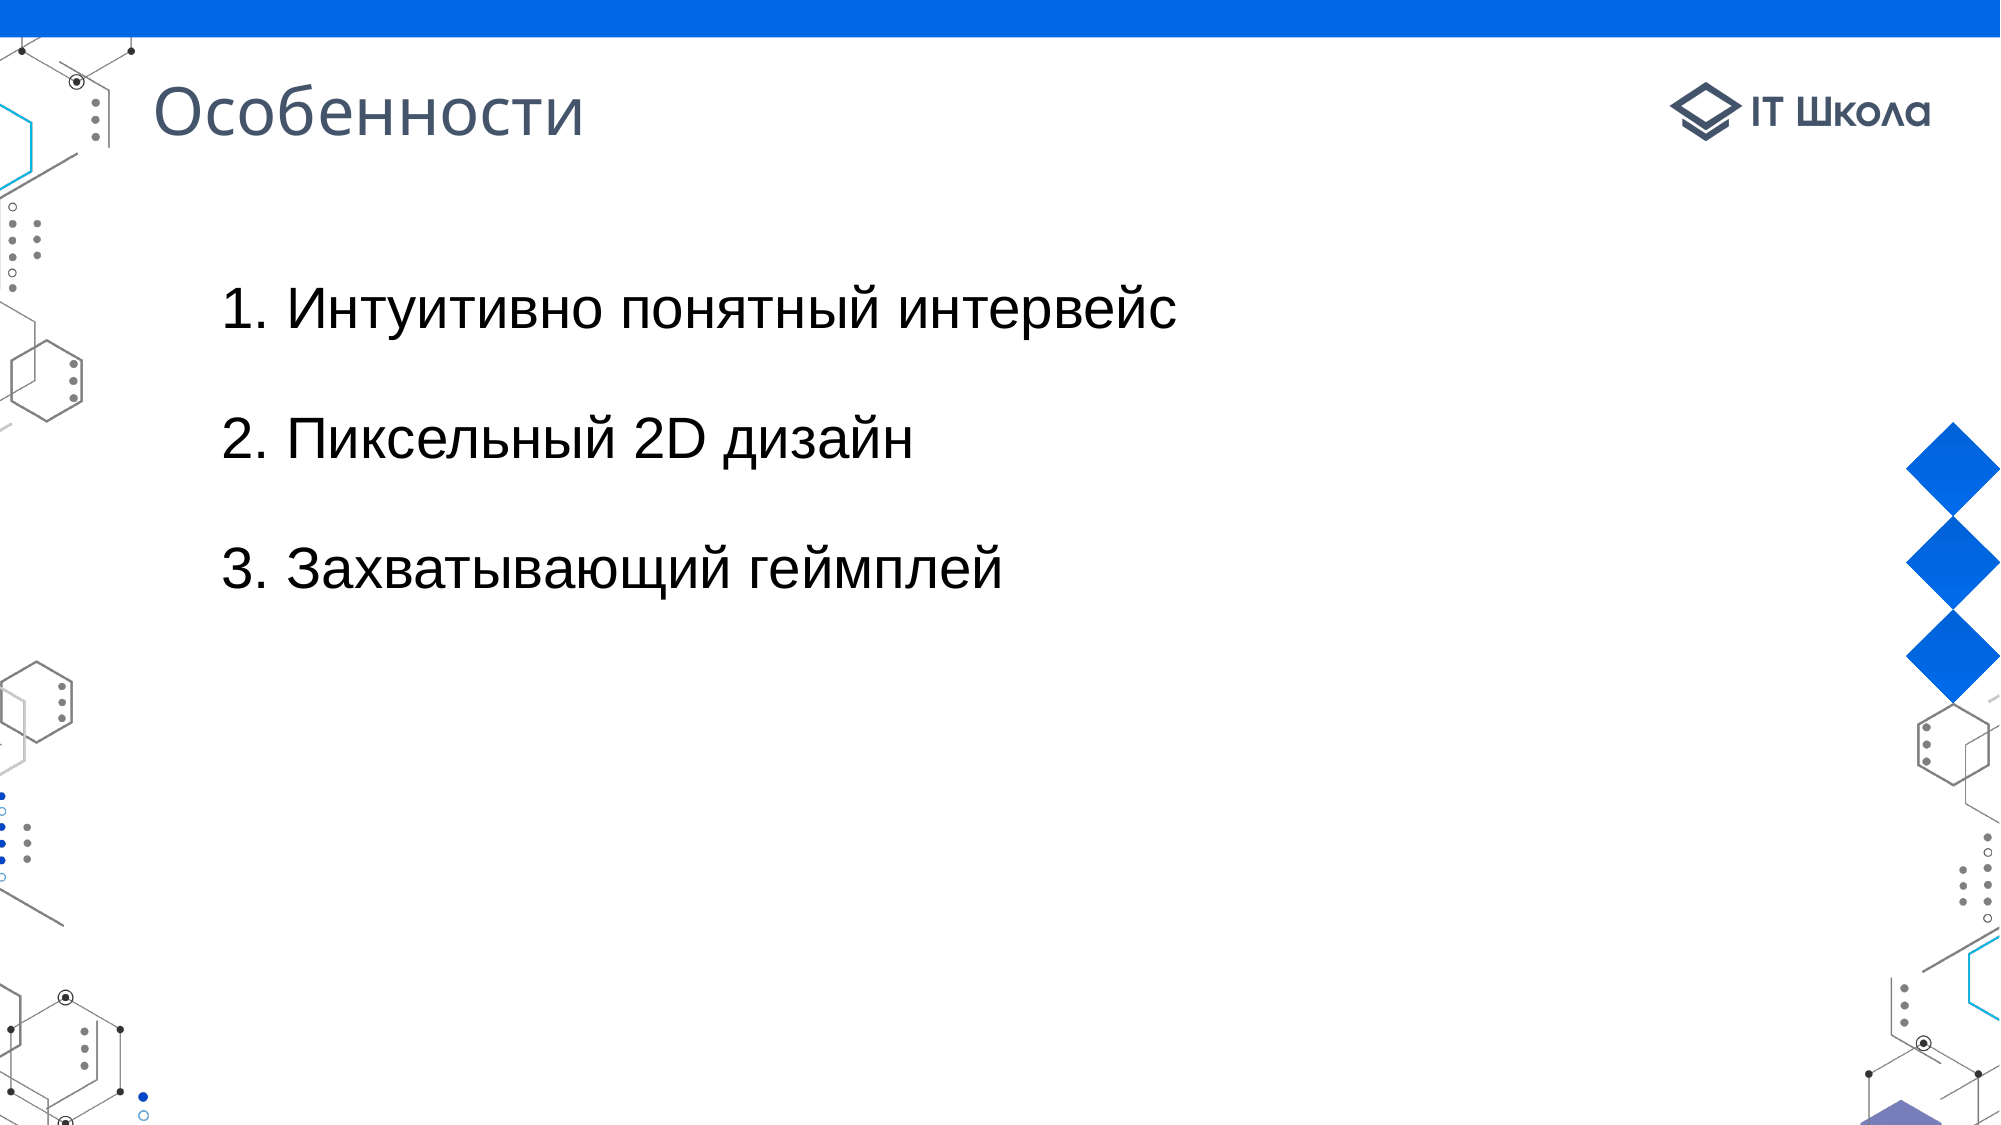

# Особенности
1. Интуитивно понятный интервейс
2. Пиксельный 2D дизайн
3. Захватывающий геймплей